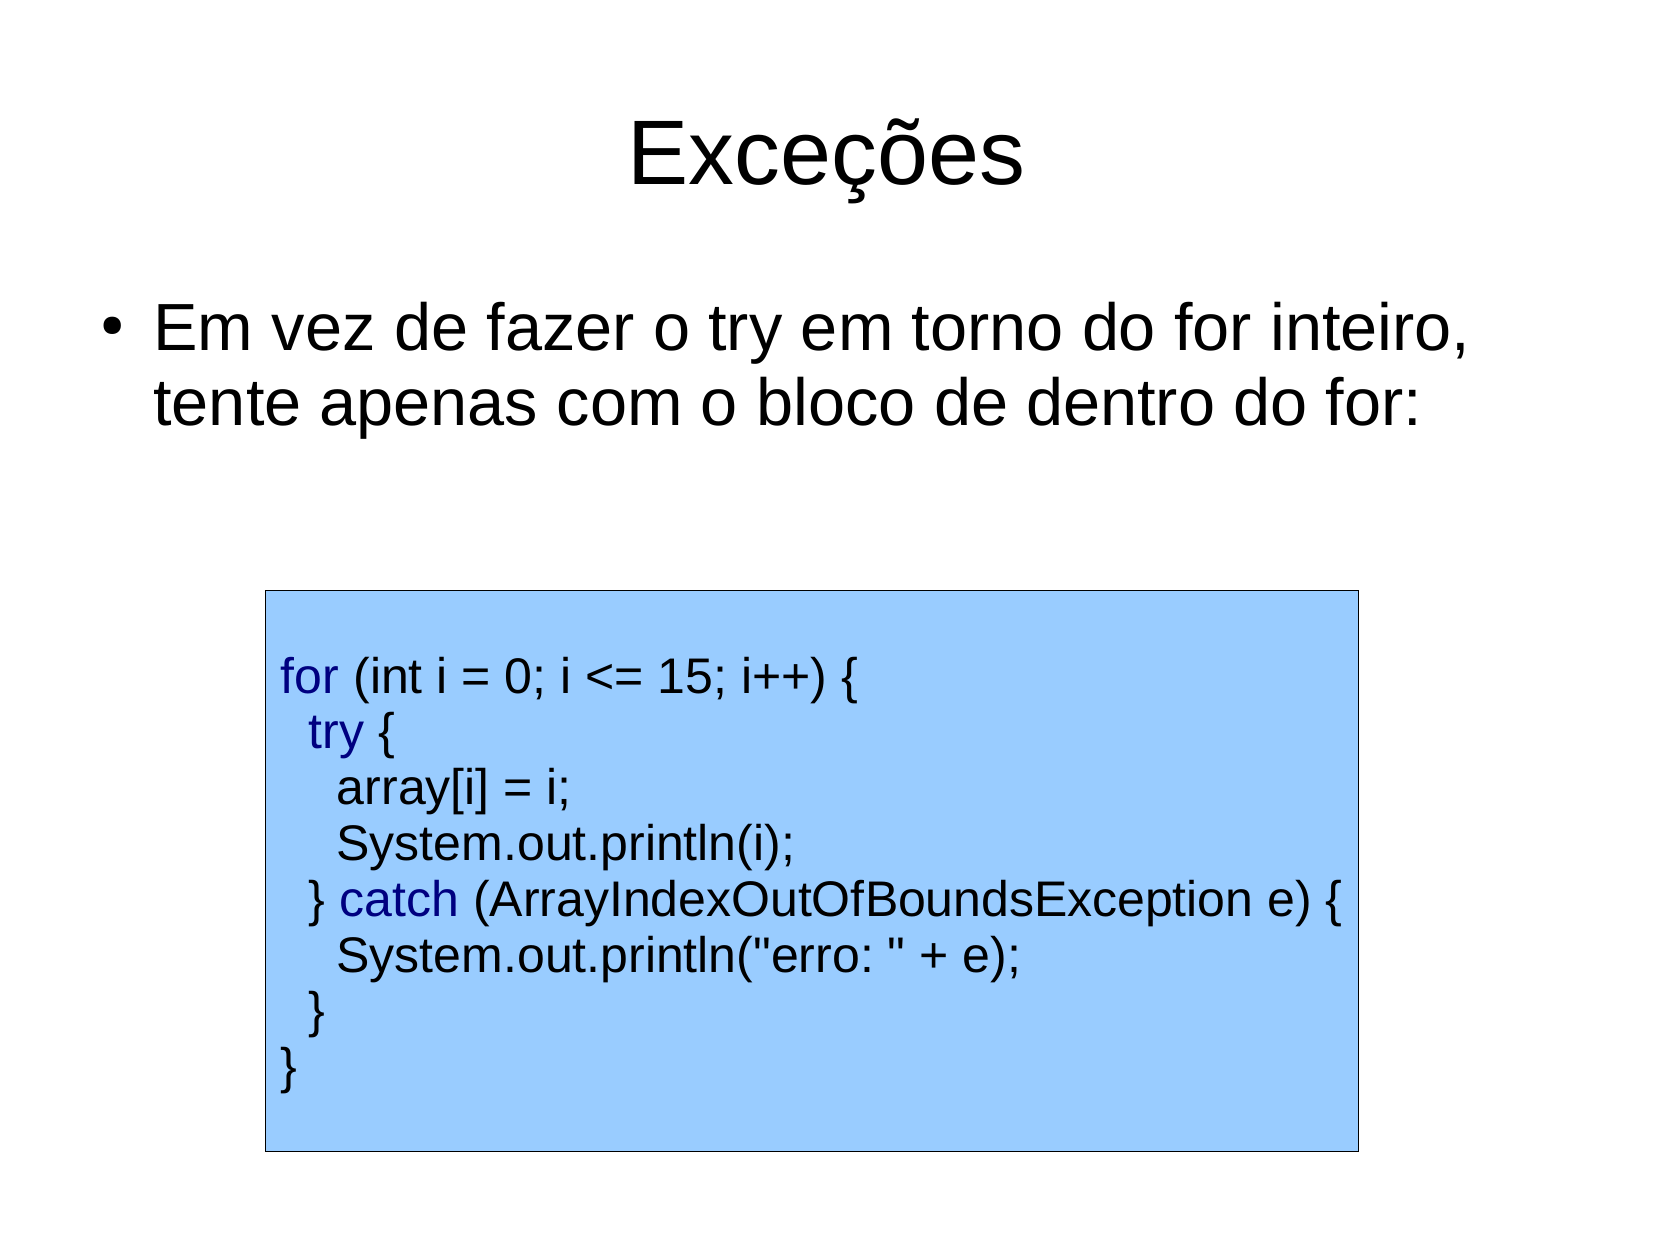

# Exceções
Em vez de fazer o try em torno do for inteiro, tente apenas com o bloco de dentro do for:
for (int i = 0; i <= 15; i++) {
 try {
 array[i] = i;
 System.out.println(i);
 } catch (ArrayIndexOutOfBoundsException e) {
 System.out.println("erro: " + e);
 }
}